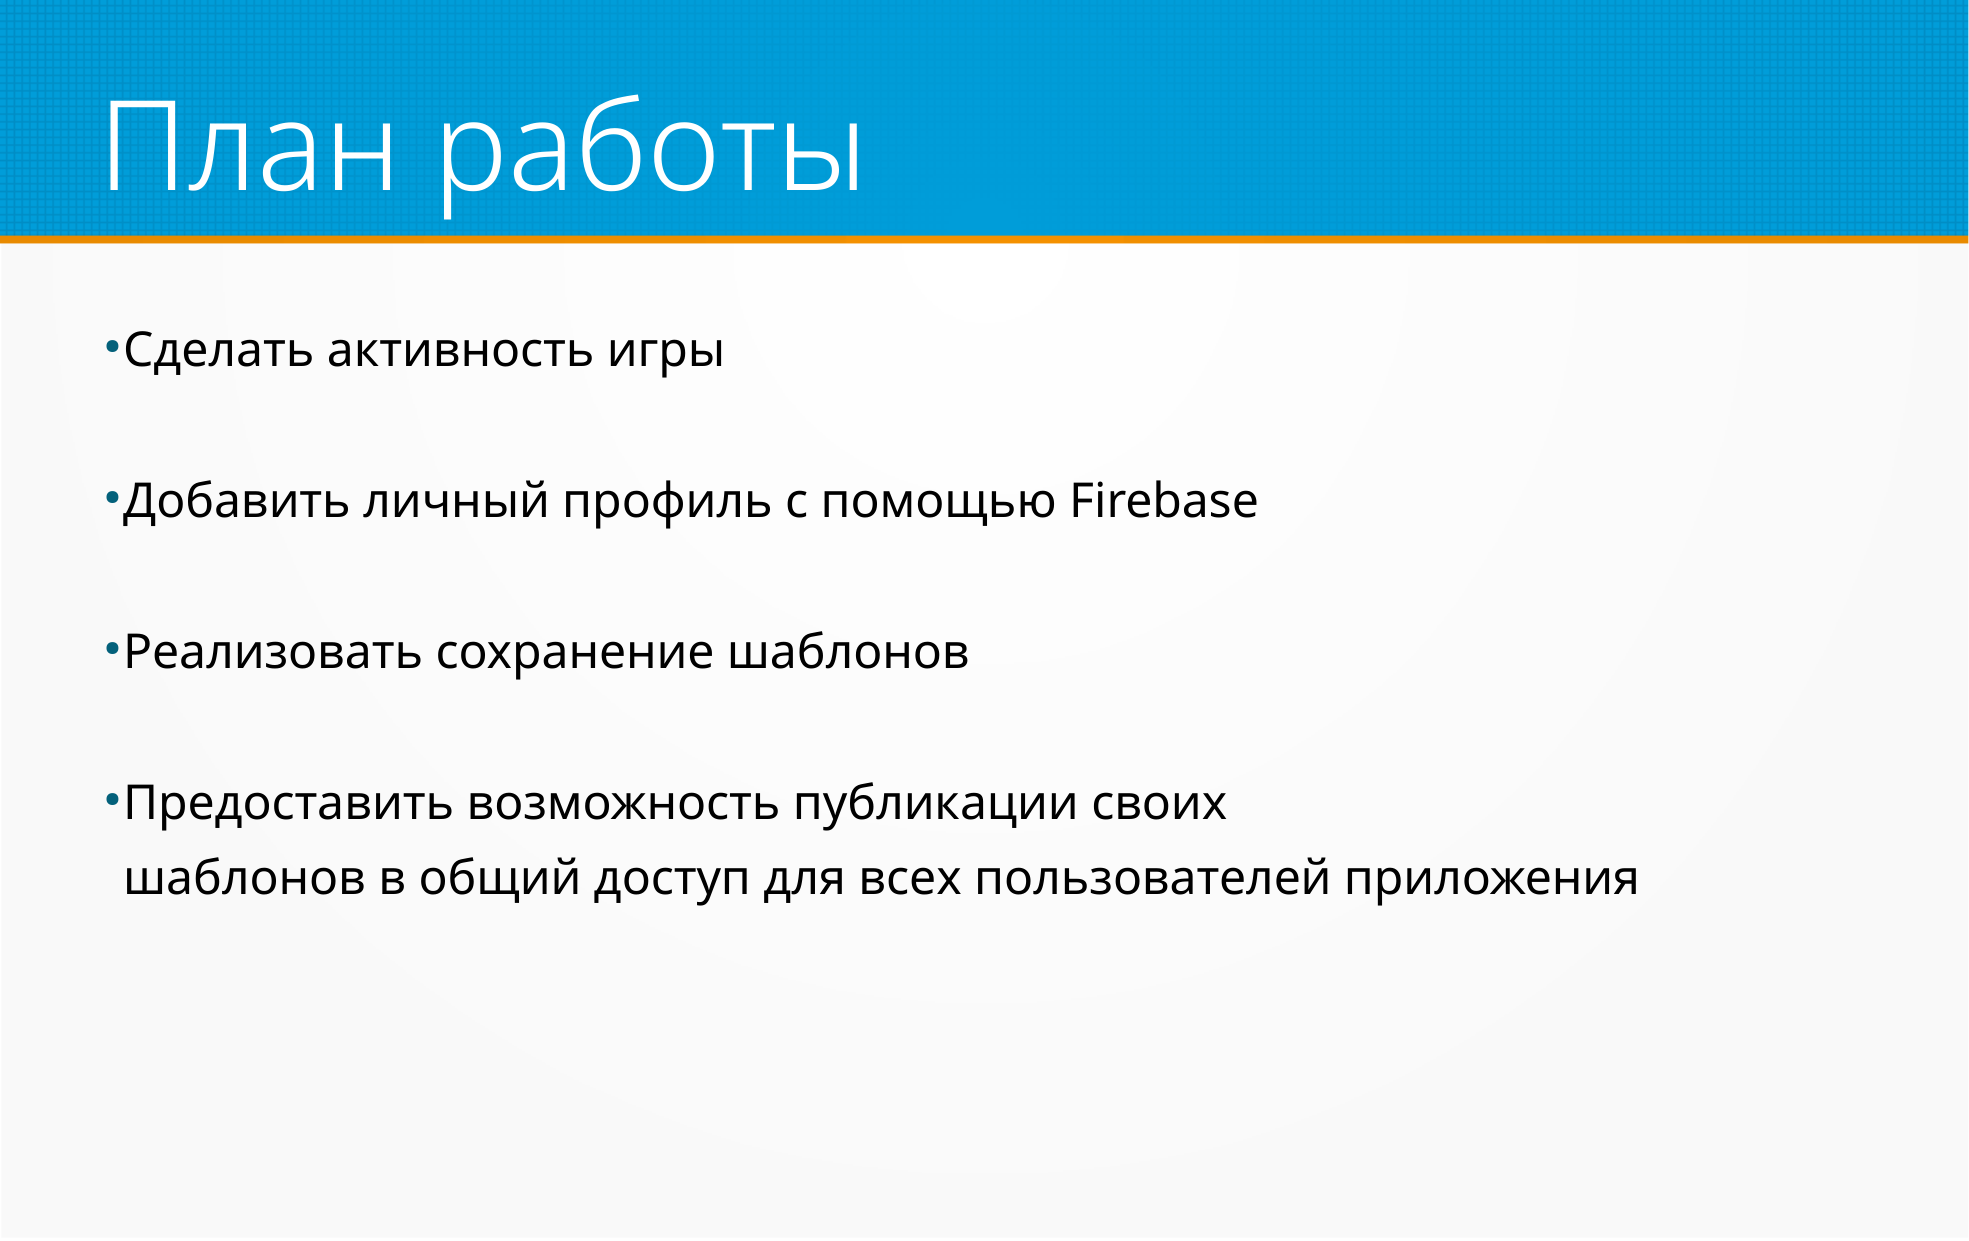

# План работы
Сделать активность игры
Добавить личный профиль с помощью Firebase
Реализовать сохранение шаблонов
Предоставить возможность публикации своих
шаблонов в общий доступ для всех пользователей приложения